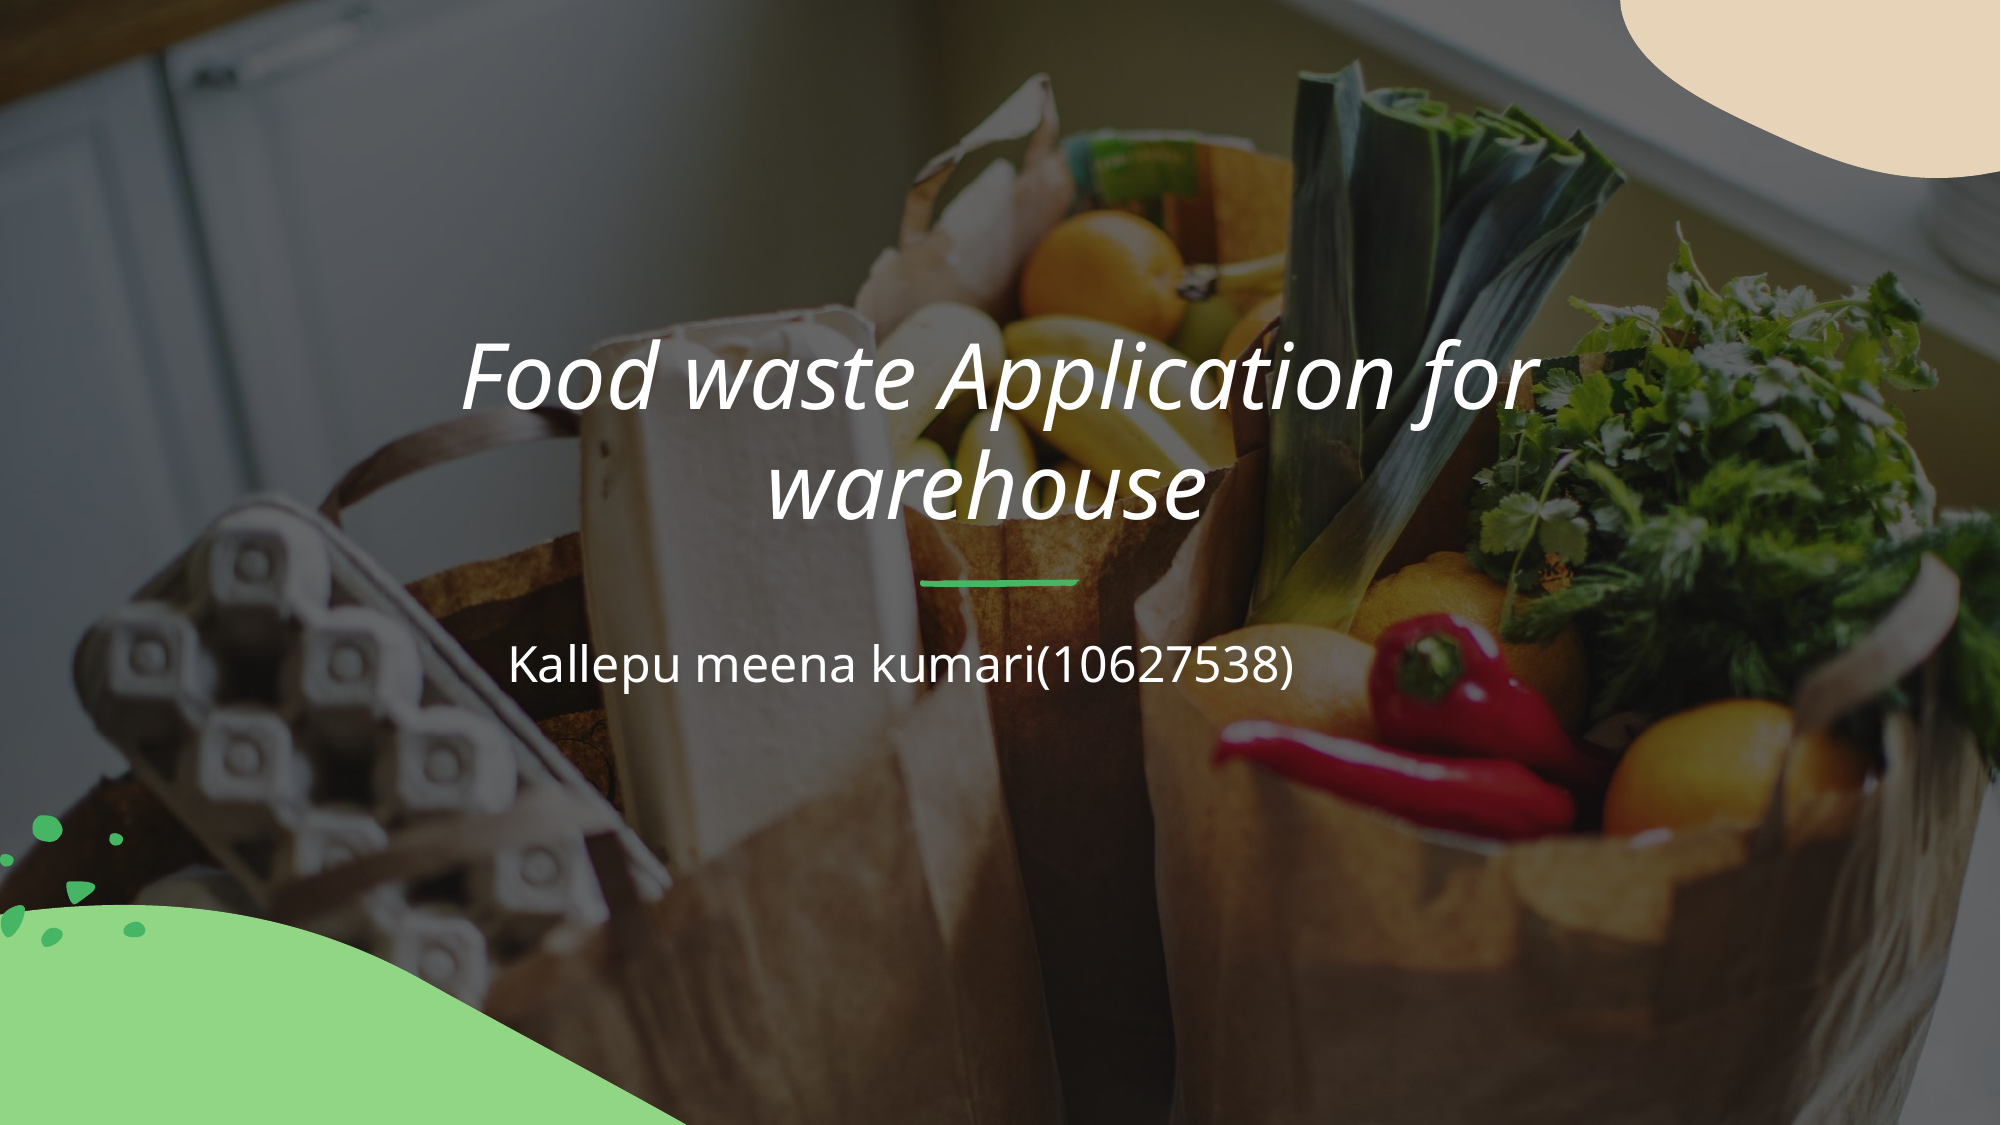

# Food waste Application for warehouse
Kallepu meena kumari(10627538)